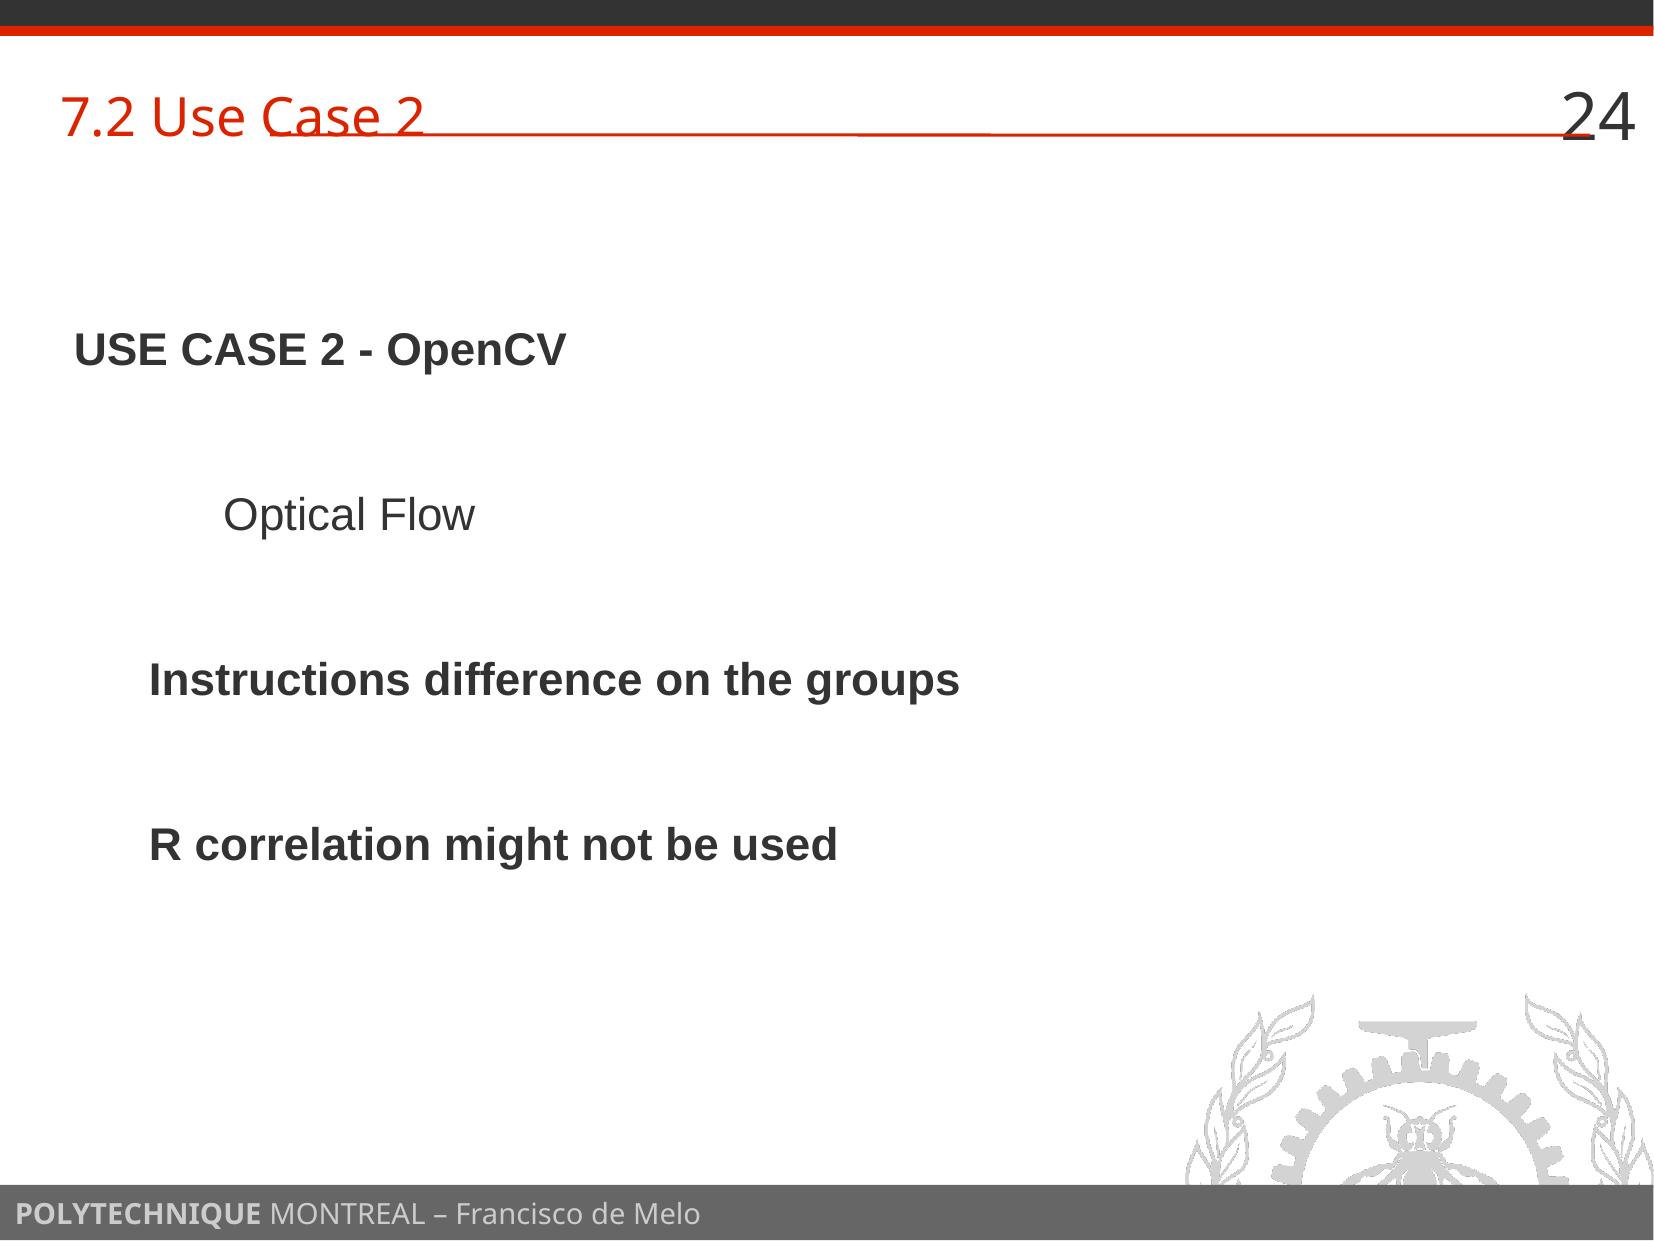

7.2 Use Case 2
24
USE CASE 2 - OpenCV
Optical Flow
Instructions difference on the groups
R correlation might not be used
POLYTECHNIQUE MONTREAL – Francisco de Melo